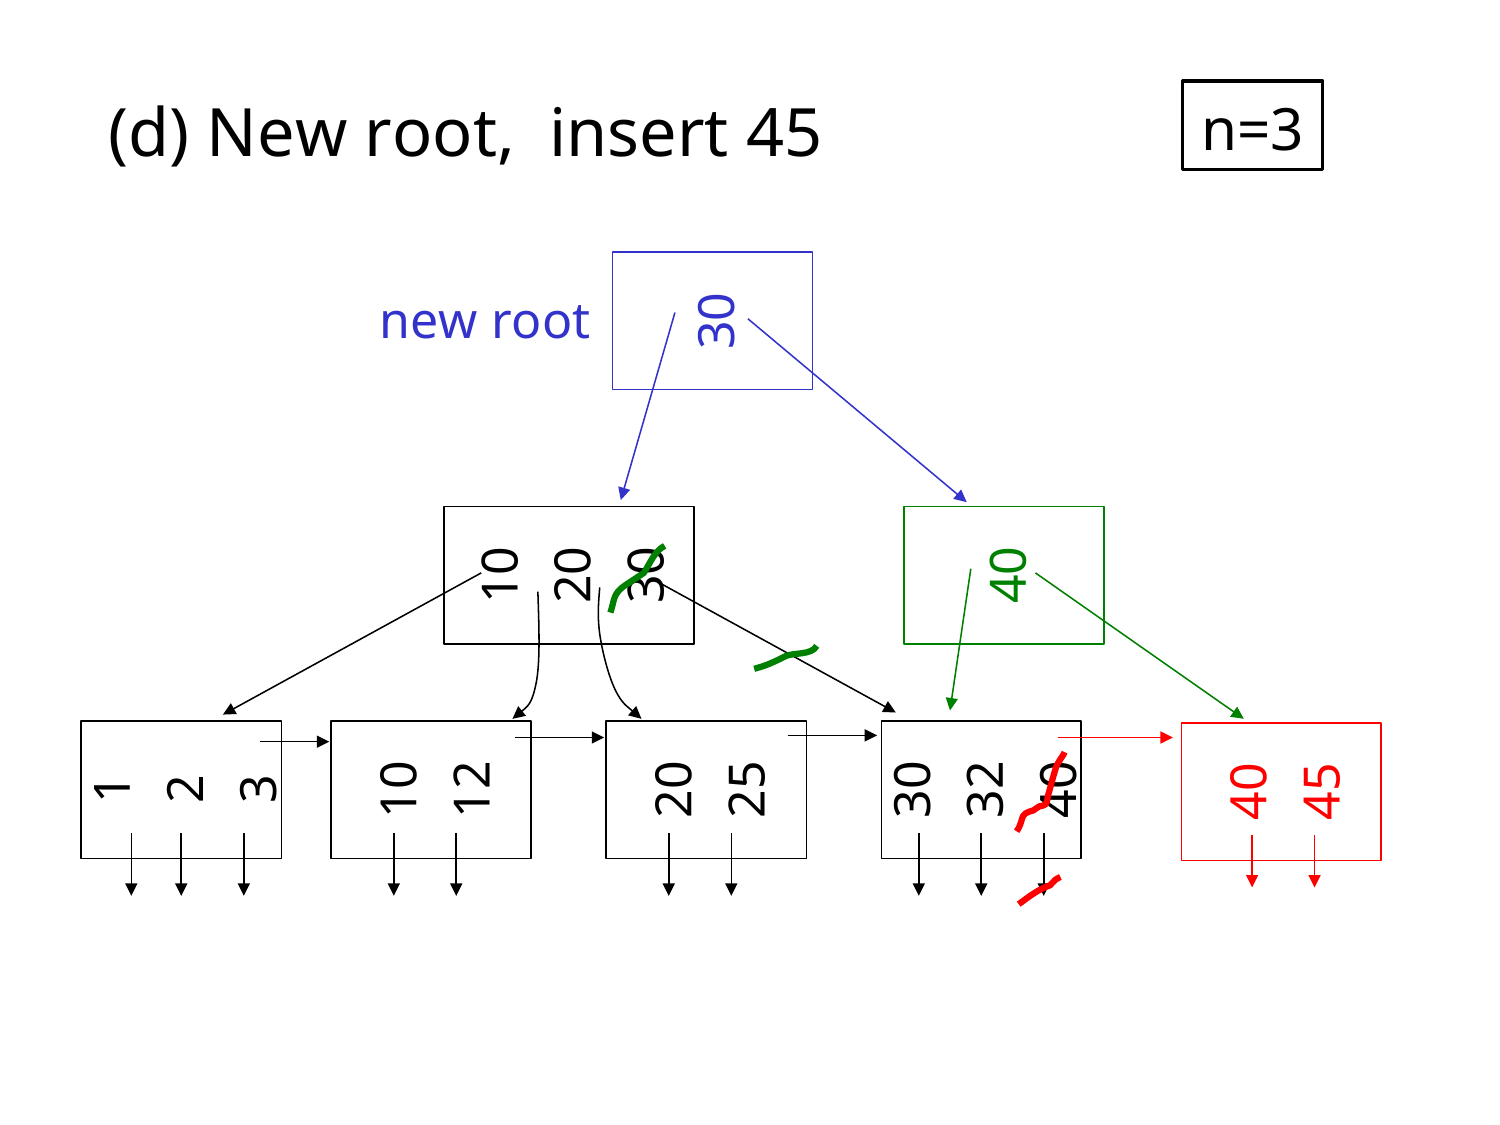

# (d) New root, insert 45
n=3
30
new root
10
20
30
40
1
2
3
10
12
20
25
30
32
40
40
45